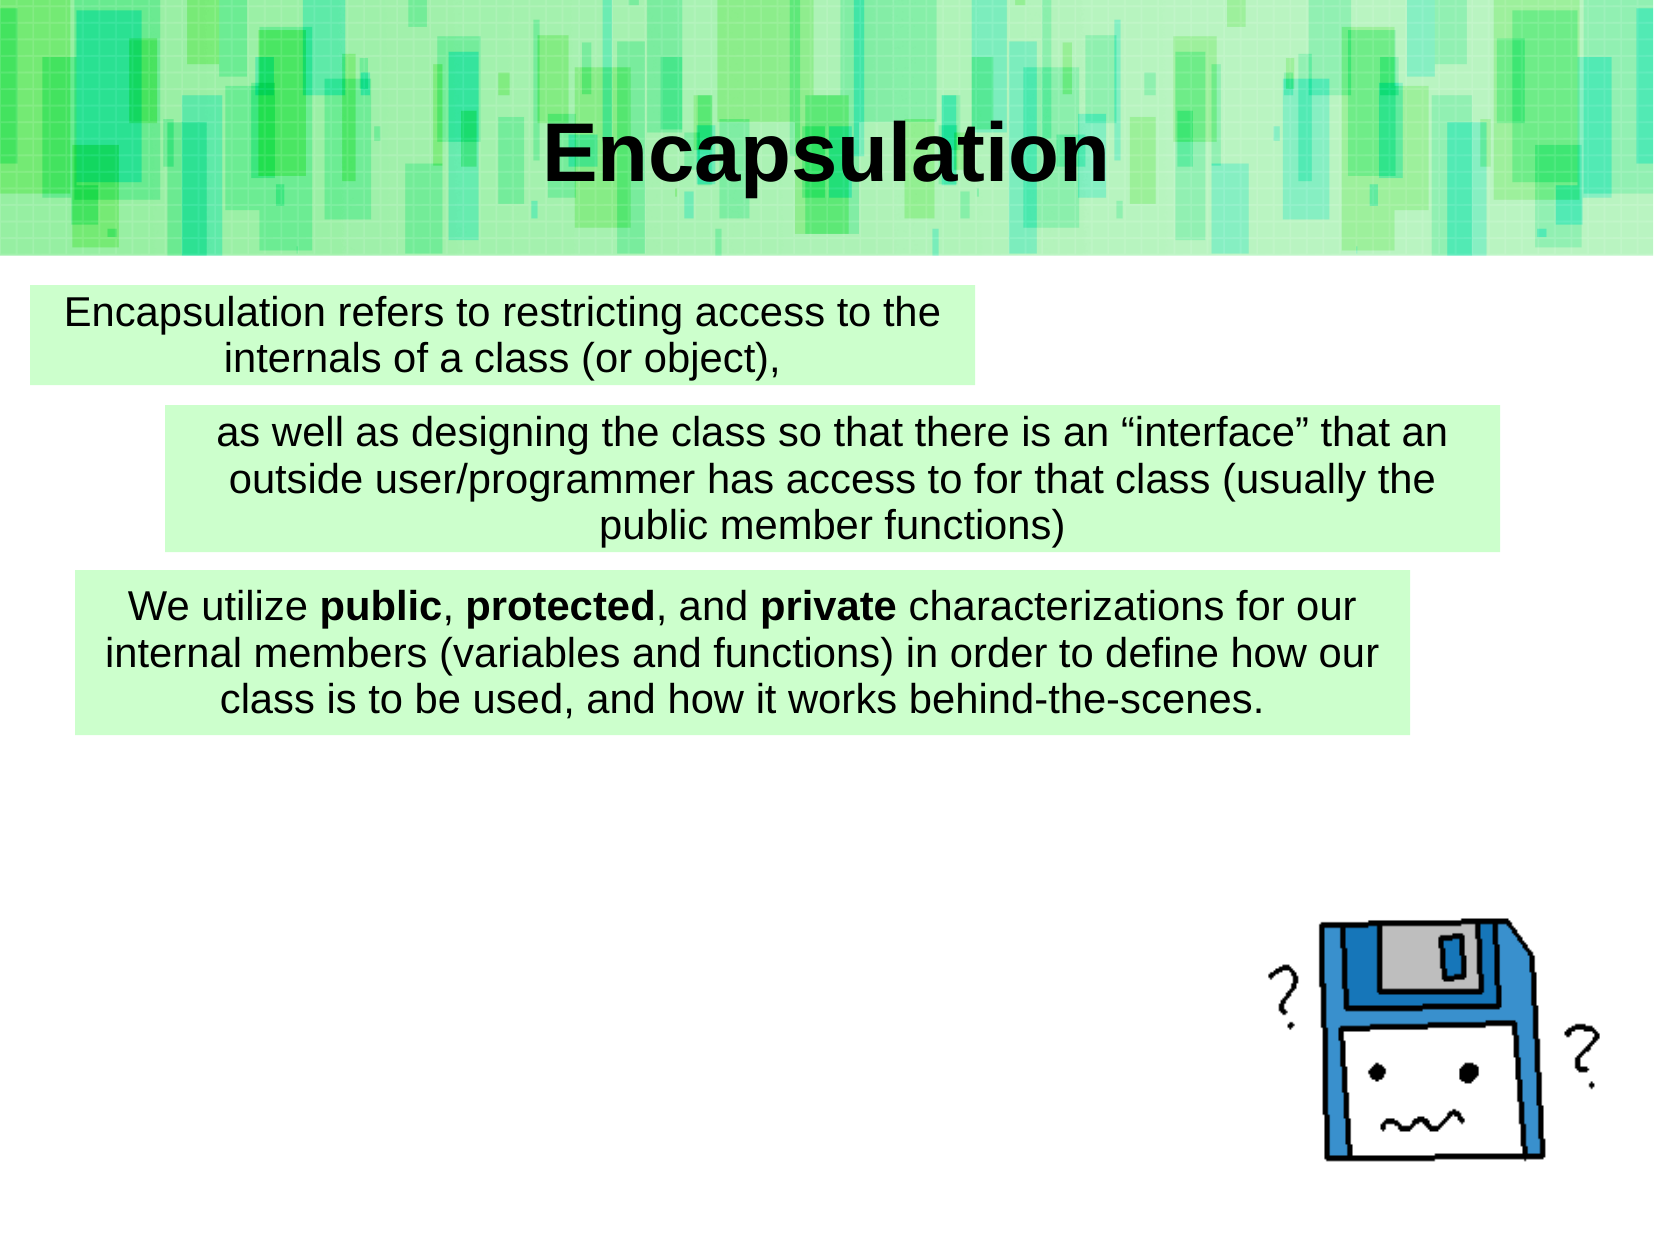

# Encapsulation
Encapsulation refers to restricting access to the internals of a class (or object),
as well as designing the class so that there is an “interface” that an outside user/programmer has access to for that class (usually the public member functions)
We utilize public, protected, and private characterizations for our internal members (variables and functions) in order to define how our class is to be used, and how it works behind-the-scenes.